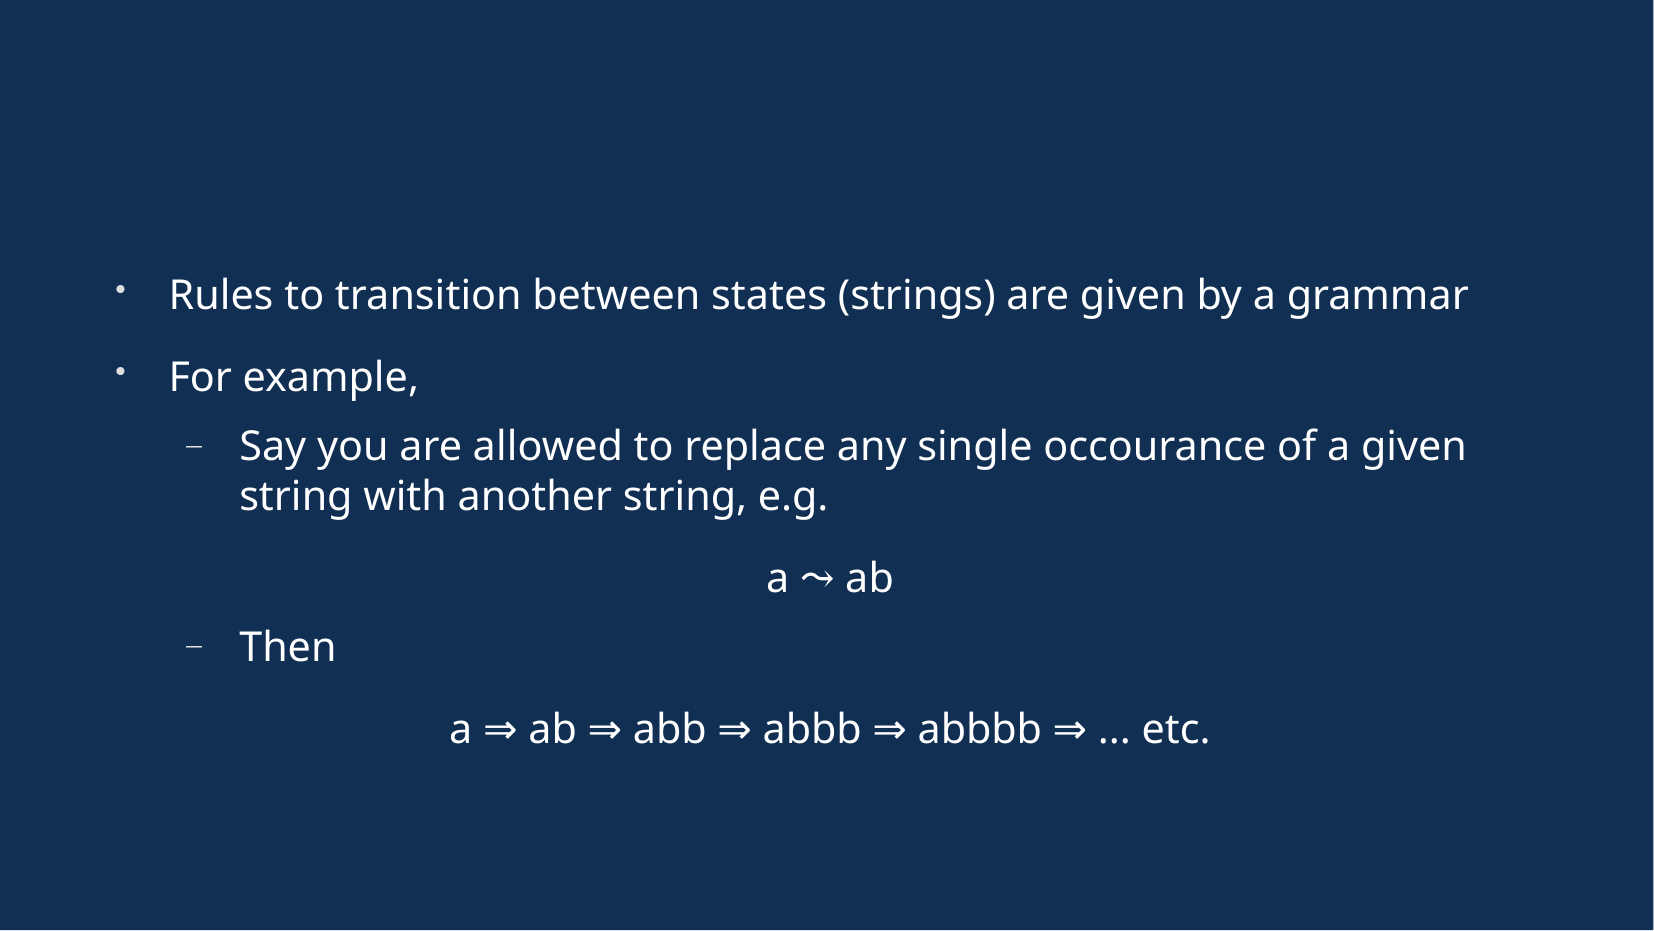

#
Rules to transition between states (strings) are given by a grammar
For example,
Say you are allowed to replace any single occourance of a given string with another string, e.g.
a ⤳ ab
Then
a ⇒ ab ⇒ abb ⇒ abbb ⇒ abbbb ⇒ ... etc.